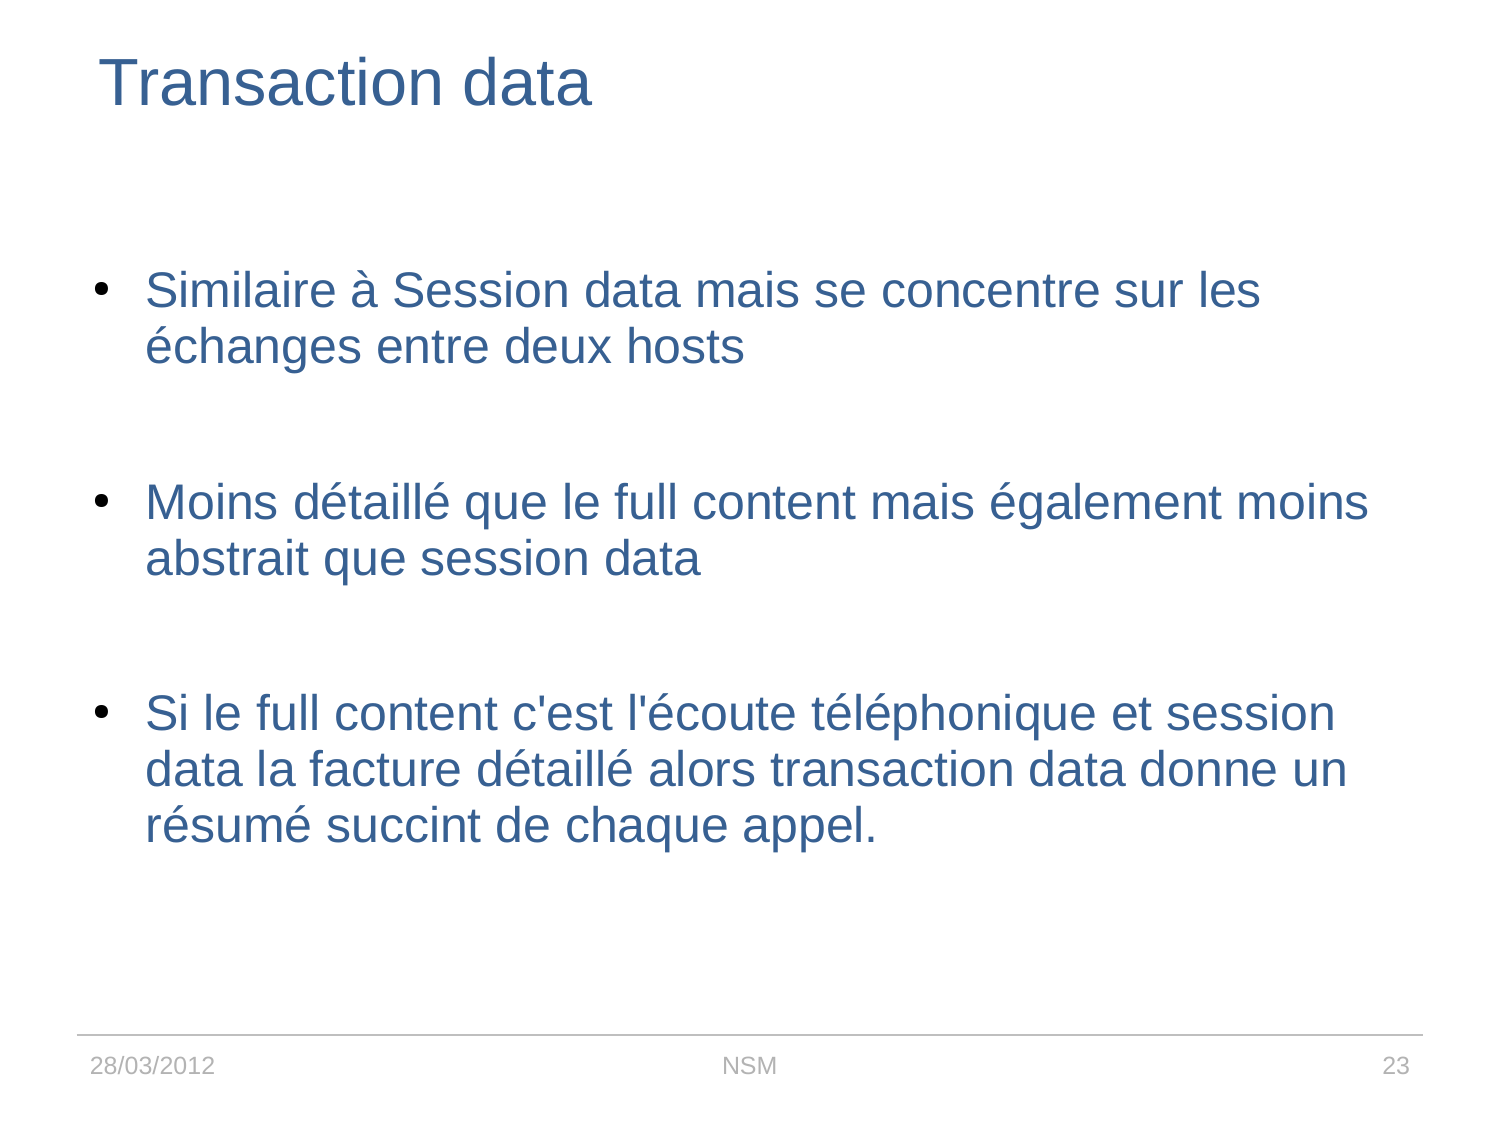

# Transaction data
Similaire à Session data mais se concentre sur les échanges entre deux hosts
Moins détaillé que le full content mais également moins abstrait que session data
Si le full content c'est l'écoute téléphonique et session data la facture détaillé alors transaction data donne un résumé succint de chaque appel.
Date
Your footer here
23